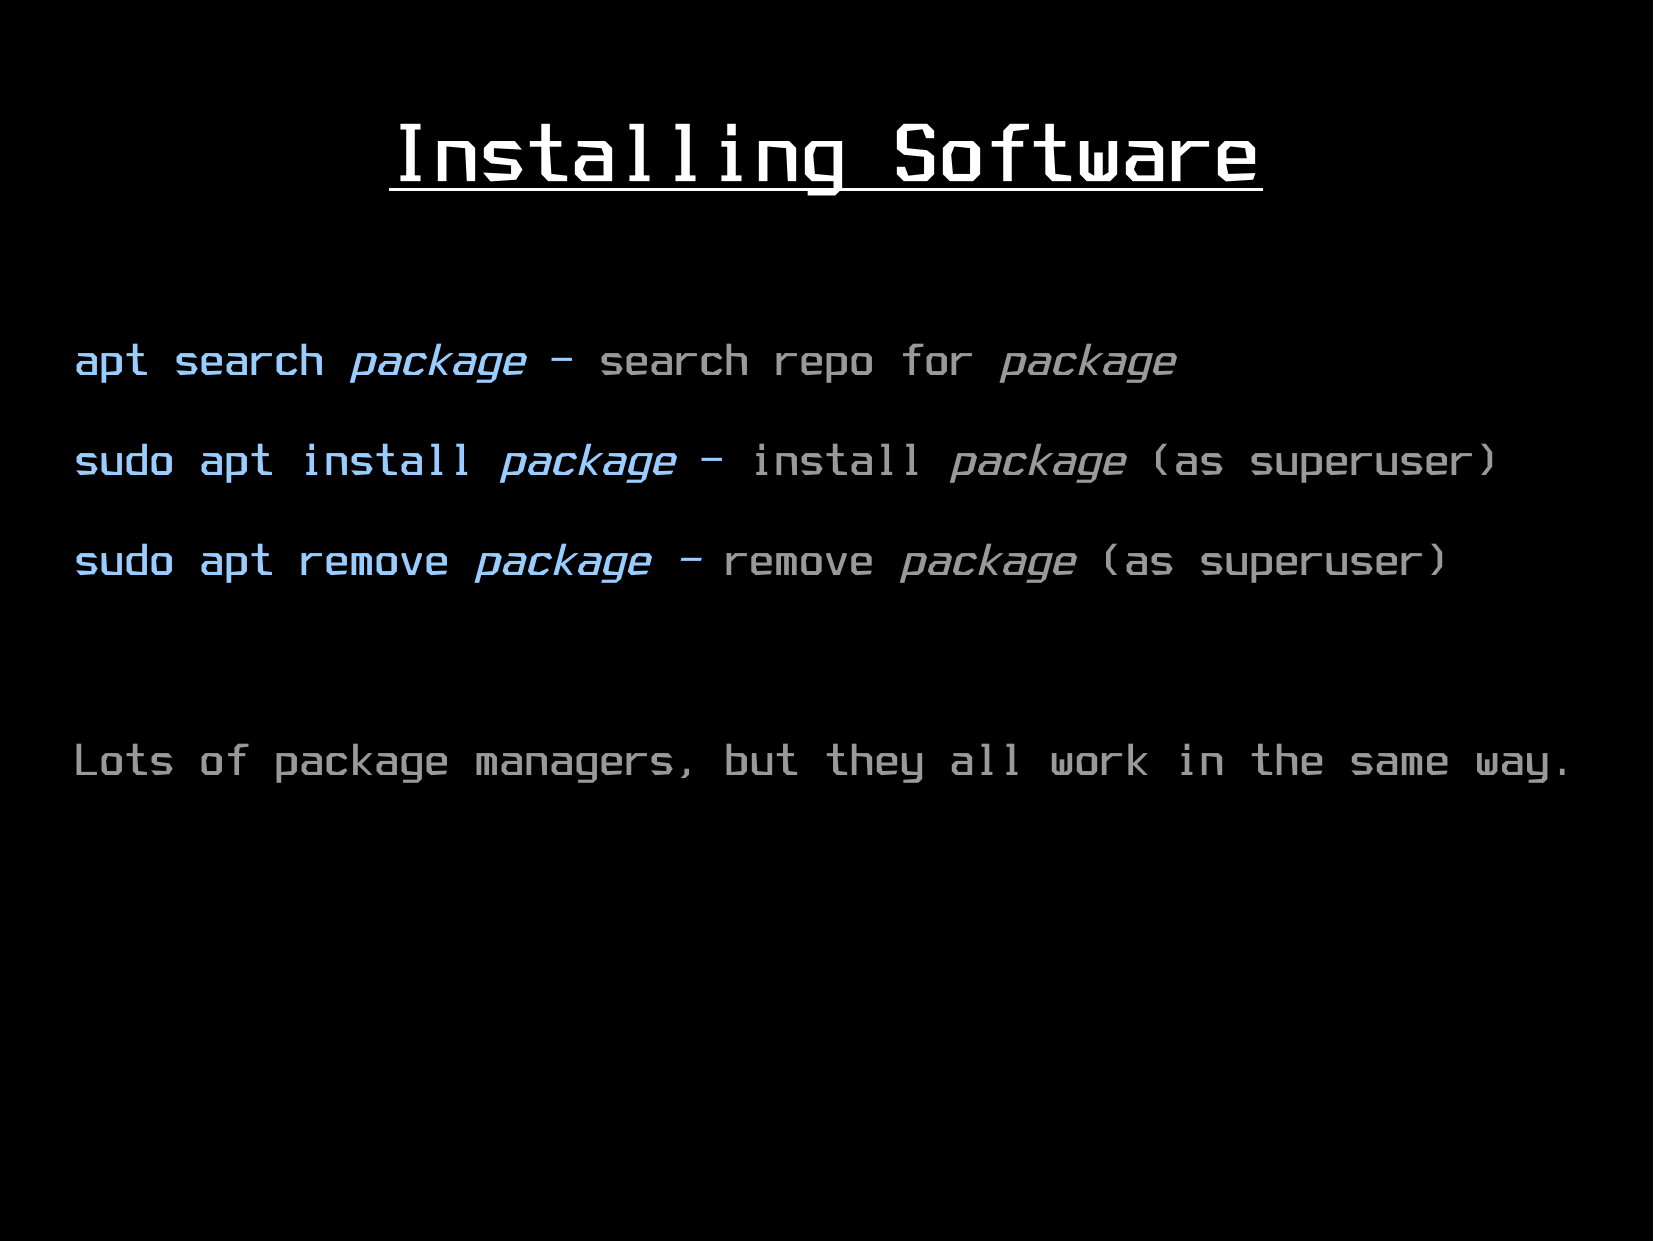

# Installing Software
apt search package - search repo for package
sudo apt install package - install package (as superuser)
sudo apt remove package - remove package (as superuser)
Lots of package managers, but they all work in the same way.